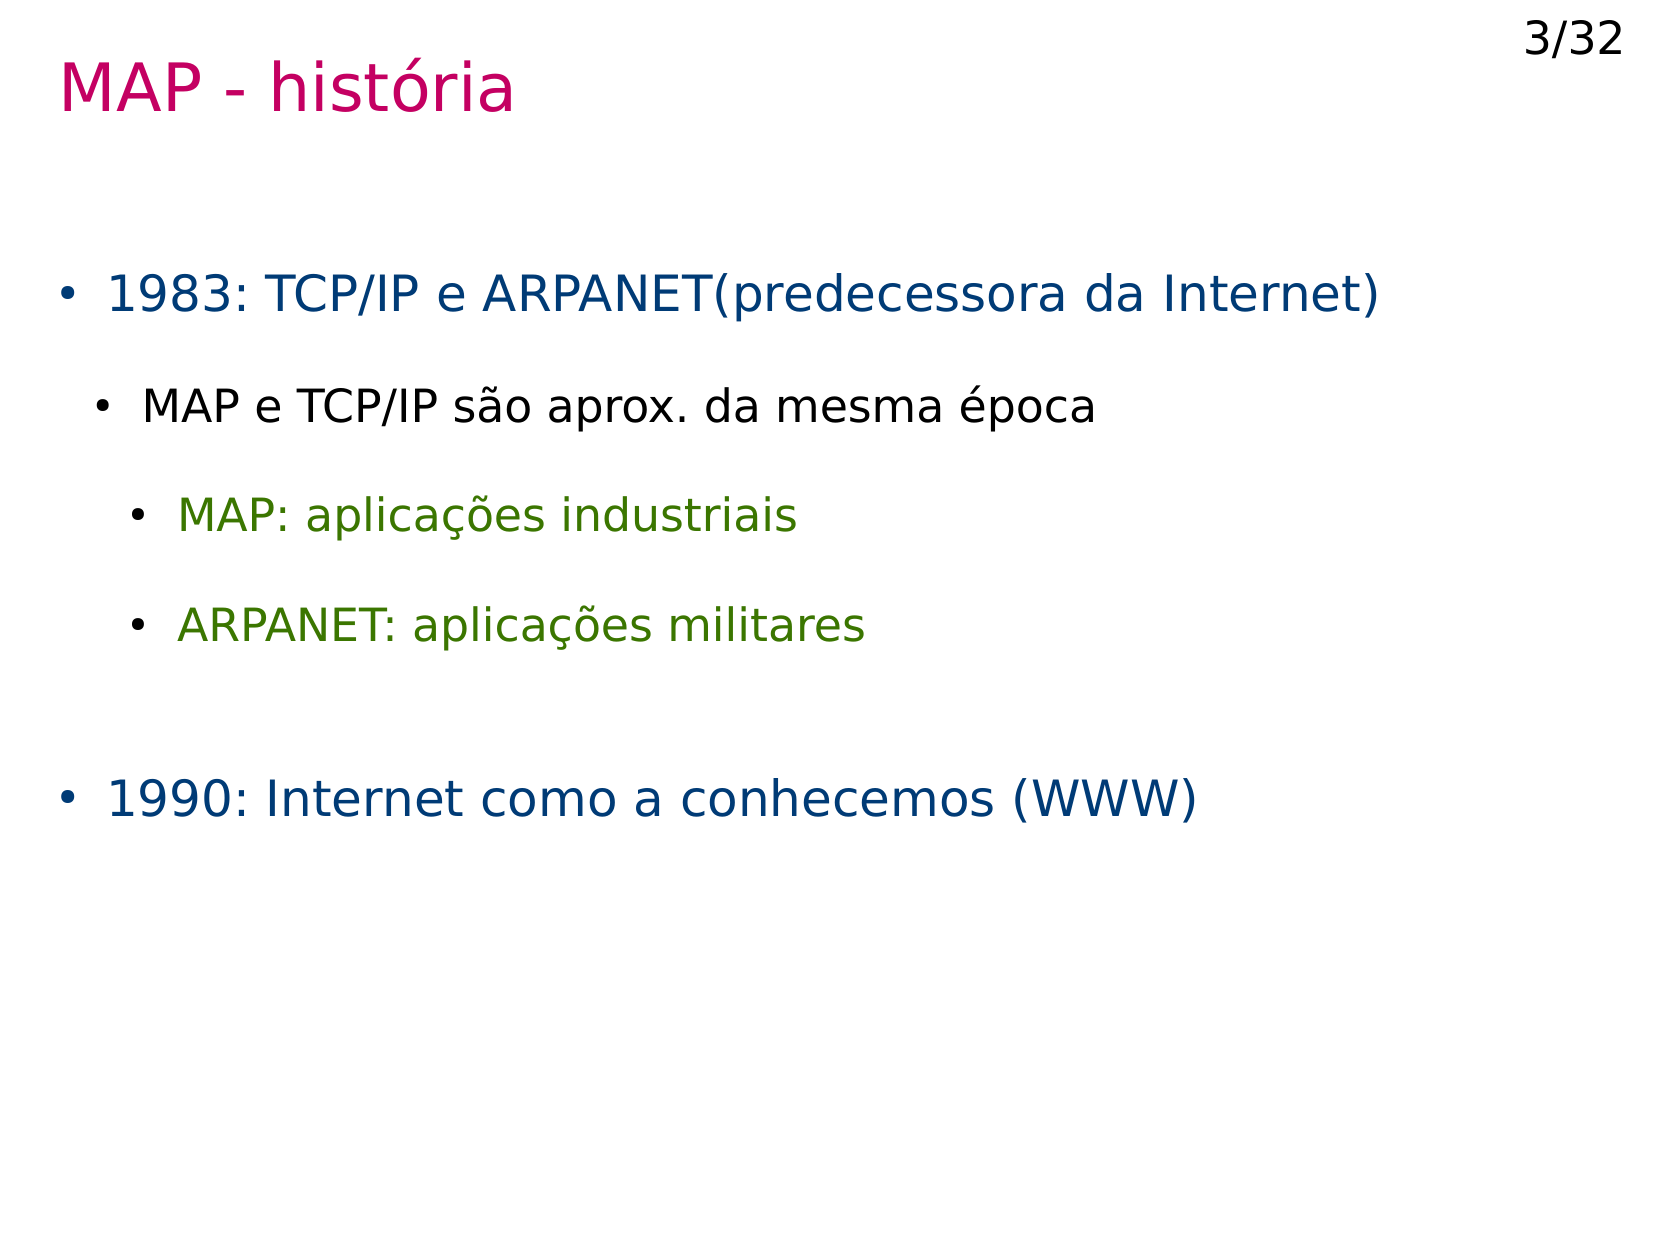

3
# MAP - história
1983: TCP/IP e ARPANET(predecessora da Internet)
MAP e TCP/IP são aprox. da mesma época
MAP: aplicações industriais
ARPANET: aplicações militares
1990: Internet como a conhecemos (WWW)